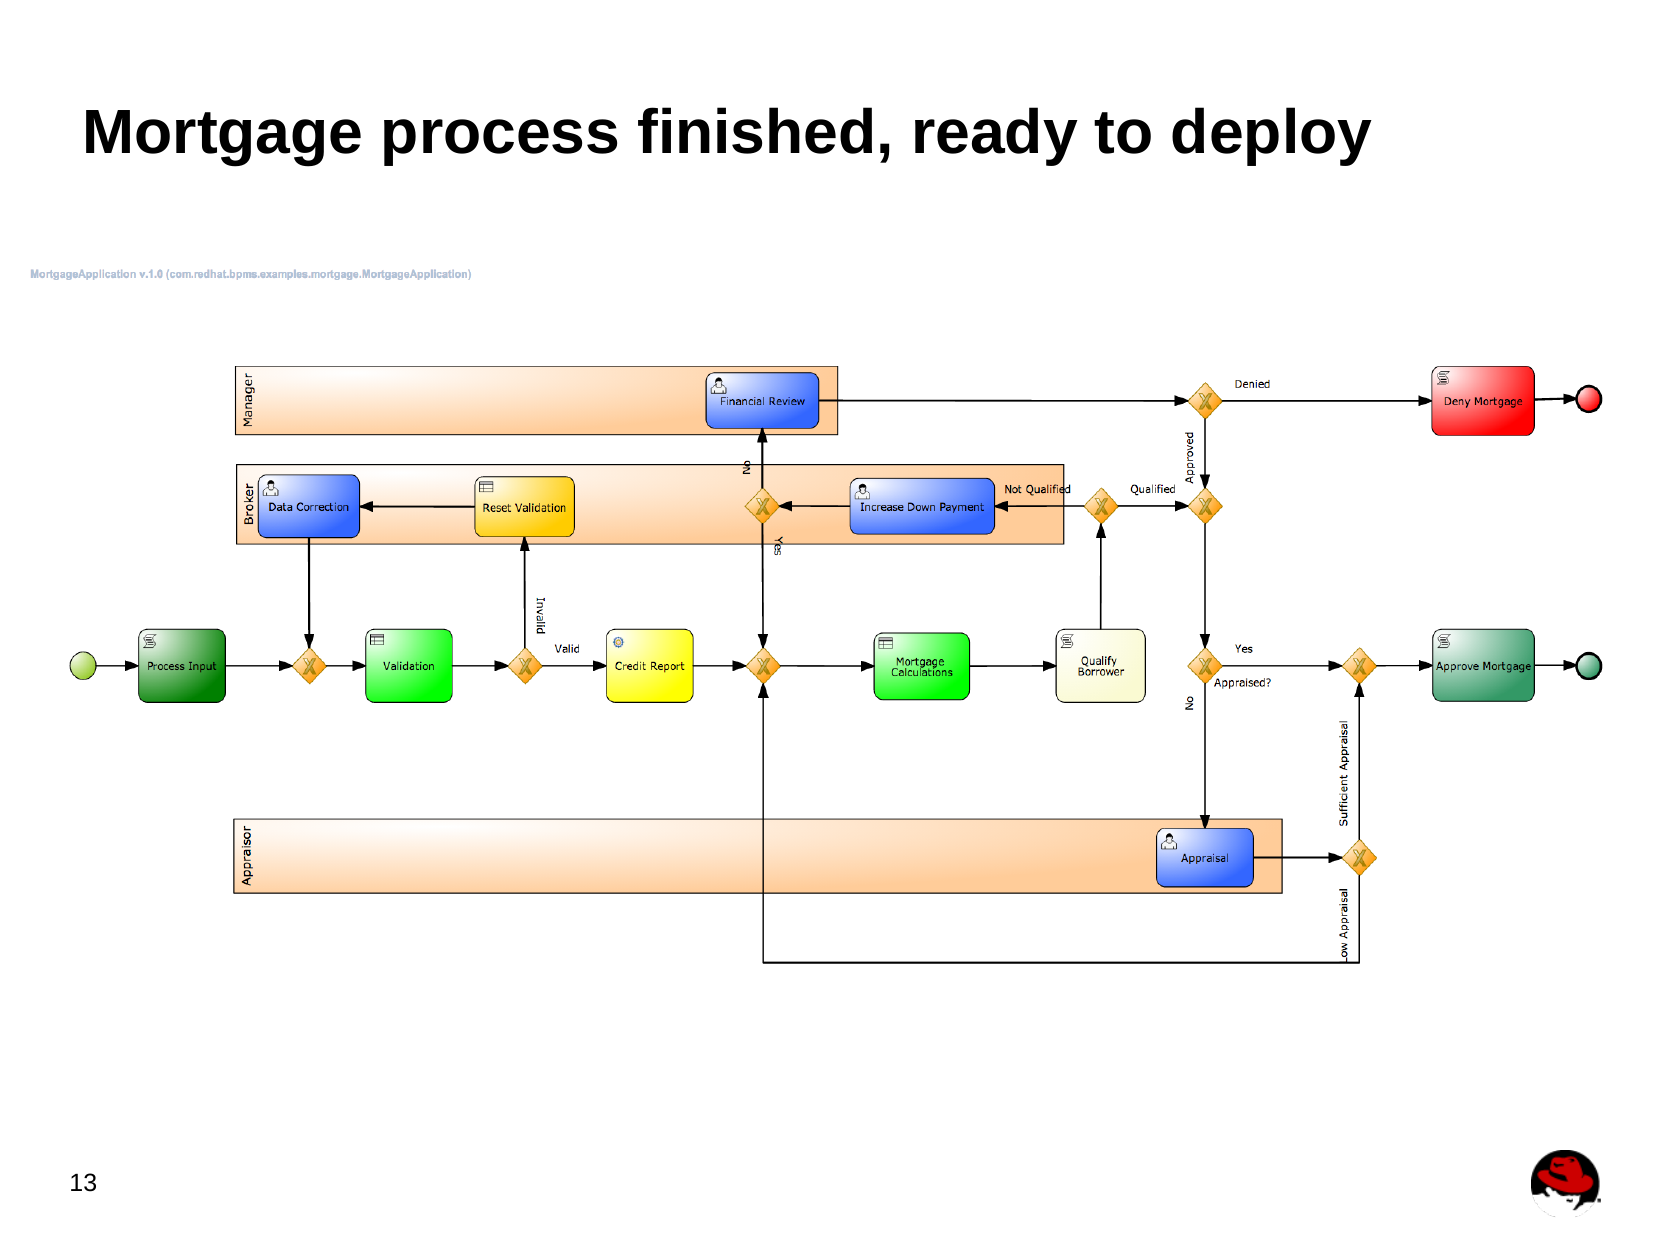

# Mortgage process finished, ready to deploy